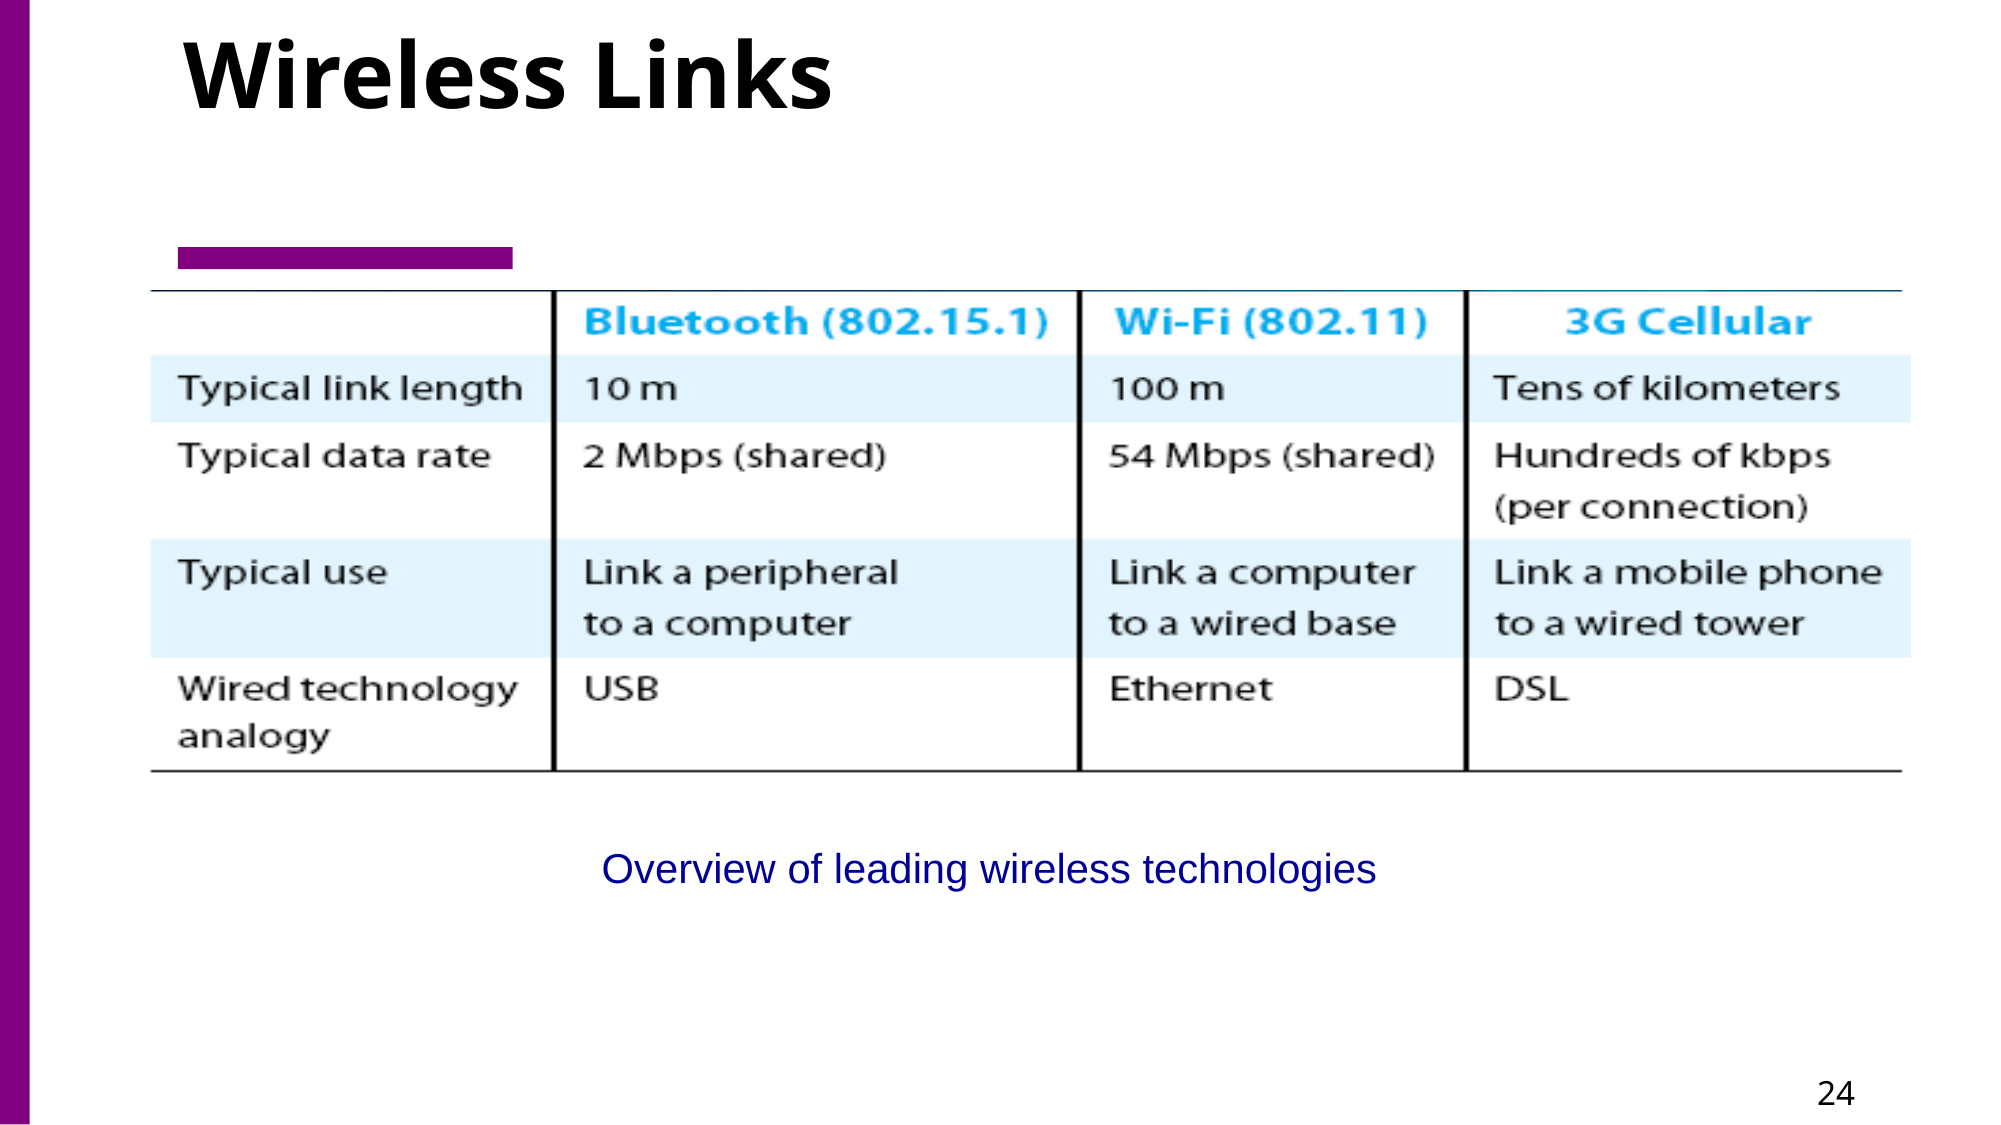

# Wireless Links
Overview of leading wireless technologies